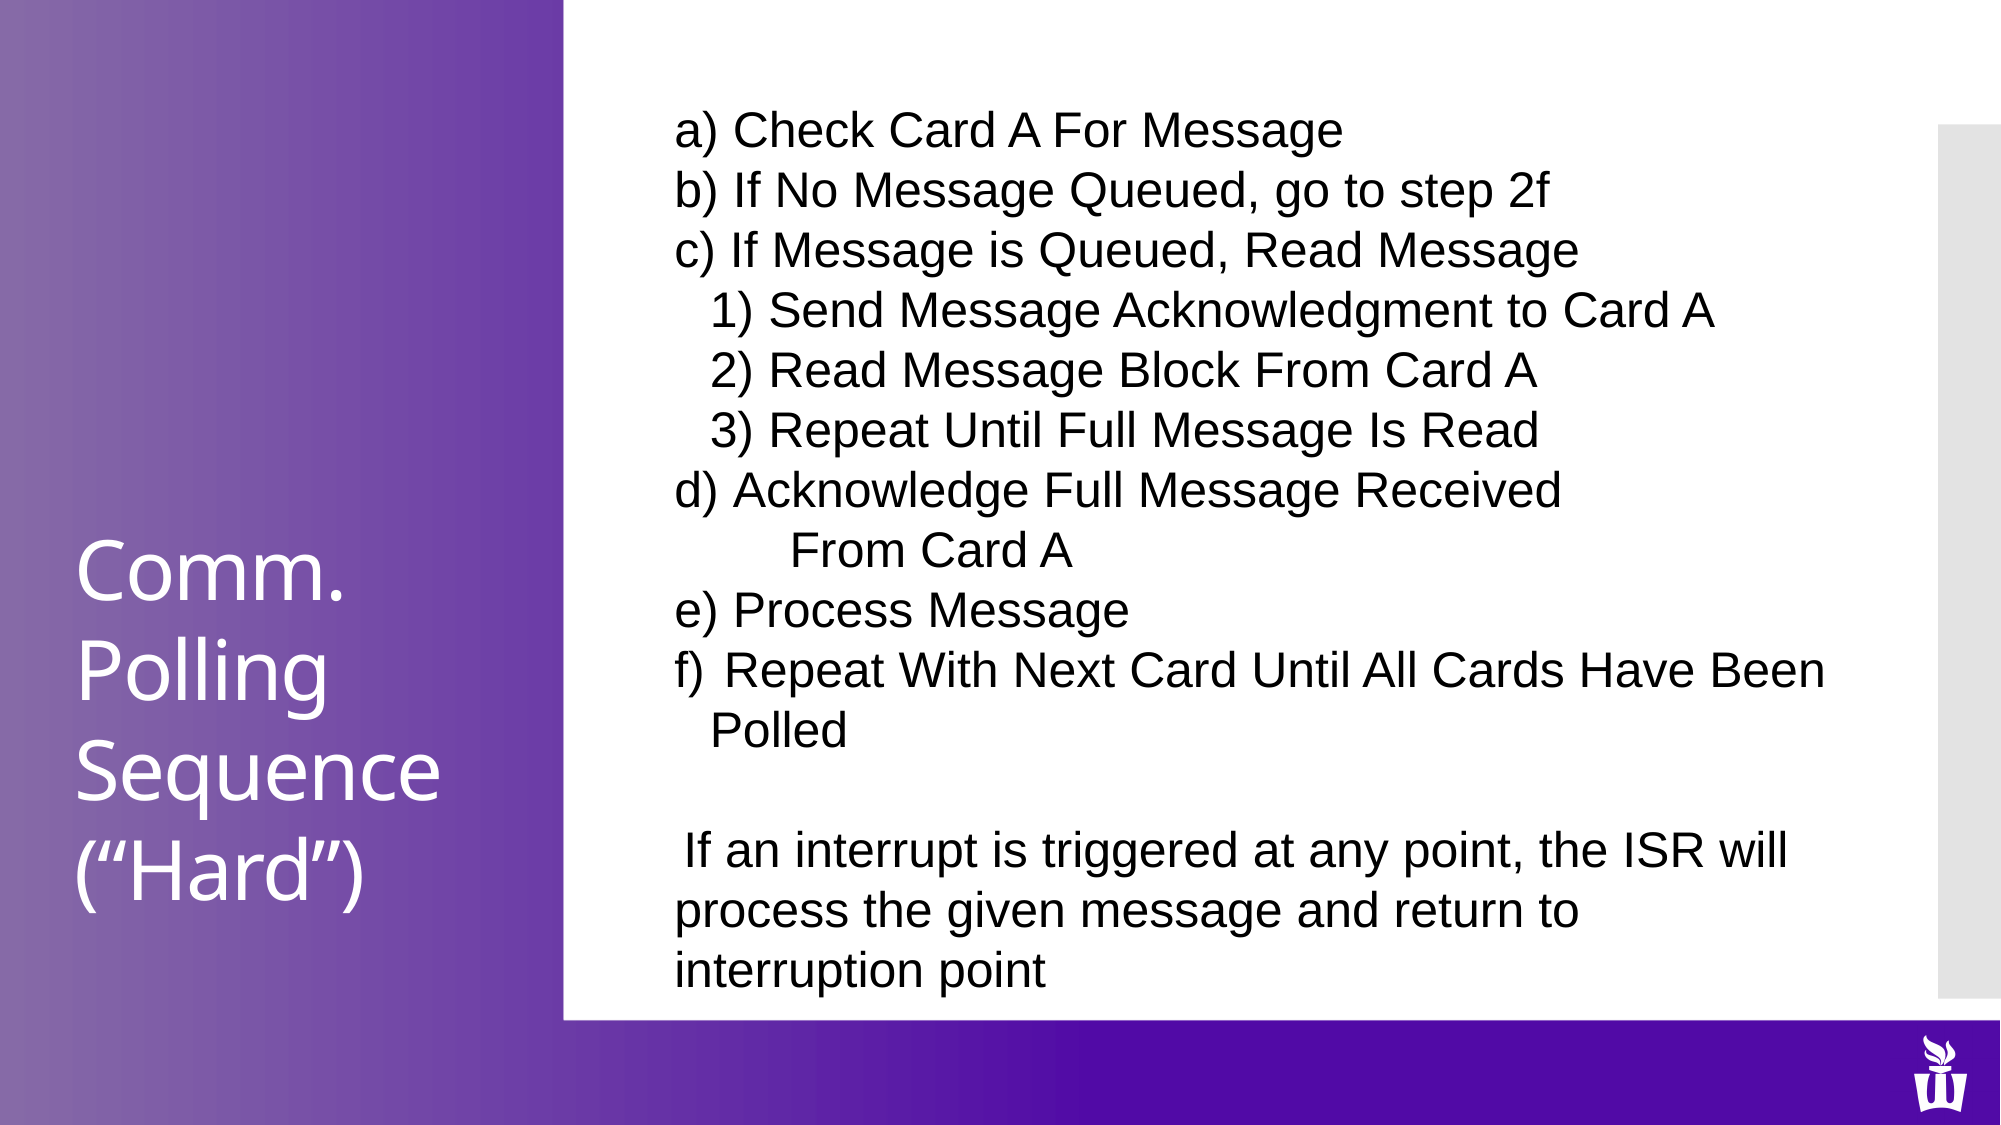

Check Card A For Message
 If No Message Queued, go to step 2f
 If Message is Queued, Read Message
 Send Message Acknowledgment to Card A
 Read Message Block From Card A
 Repeat Until Full Message Is Read
 Acknowledge Full Message Received
From Card A
 Process Message
 Repeat With Next Card Until All Cards Have Been Polled
If an interrupt is triggered at any point, the ISR will process the given message and return to interruption point
Comm.
Polling
Sequence
(“Hard”)